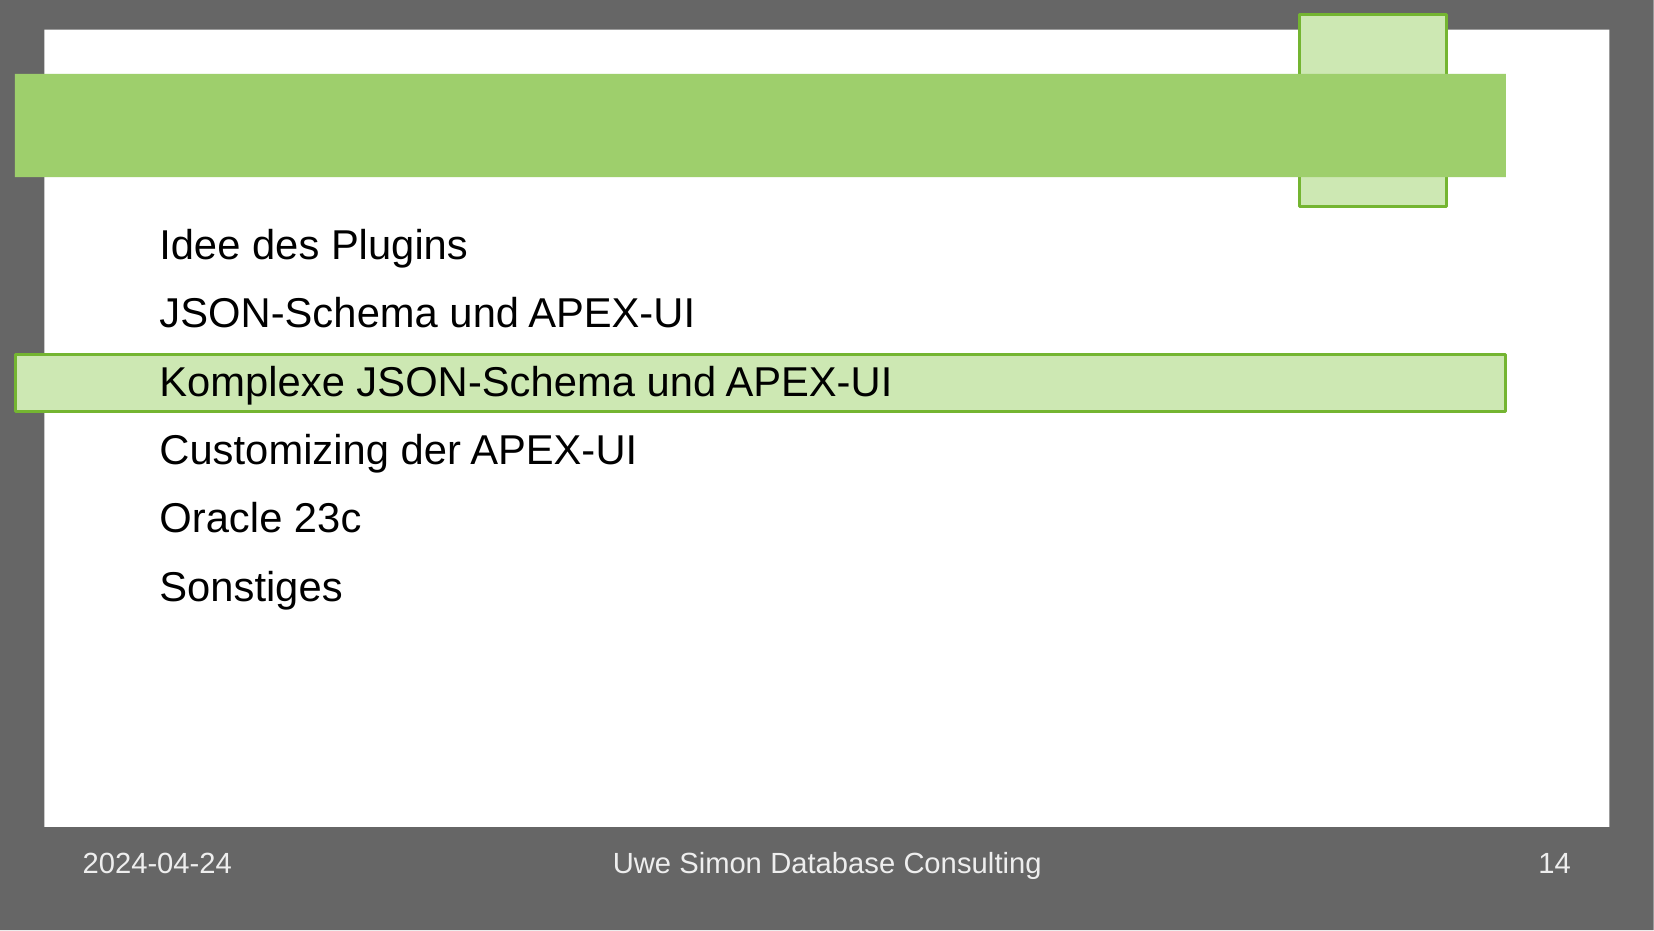

# Idee des Plugins
JSON-Schema und APEX-UI
Komplexe JSON-Schema und APEX-UI
Customizing der APEX-UI
Oracle 23c
Sonstiges
2024-04-24
Uwe Simon Database Consulting
14